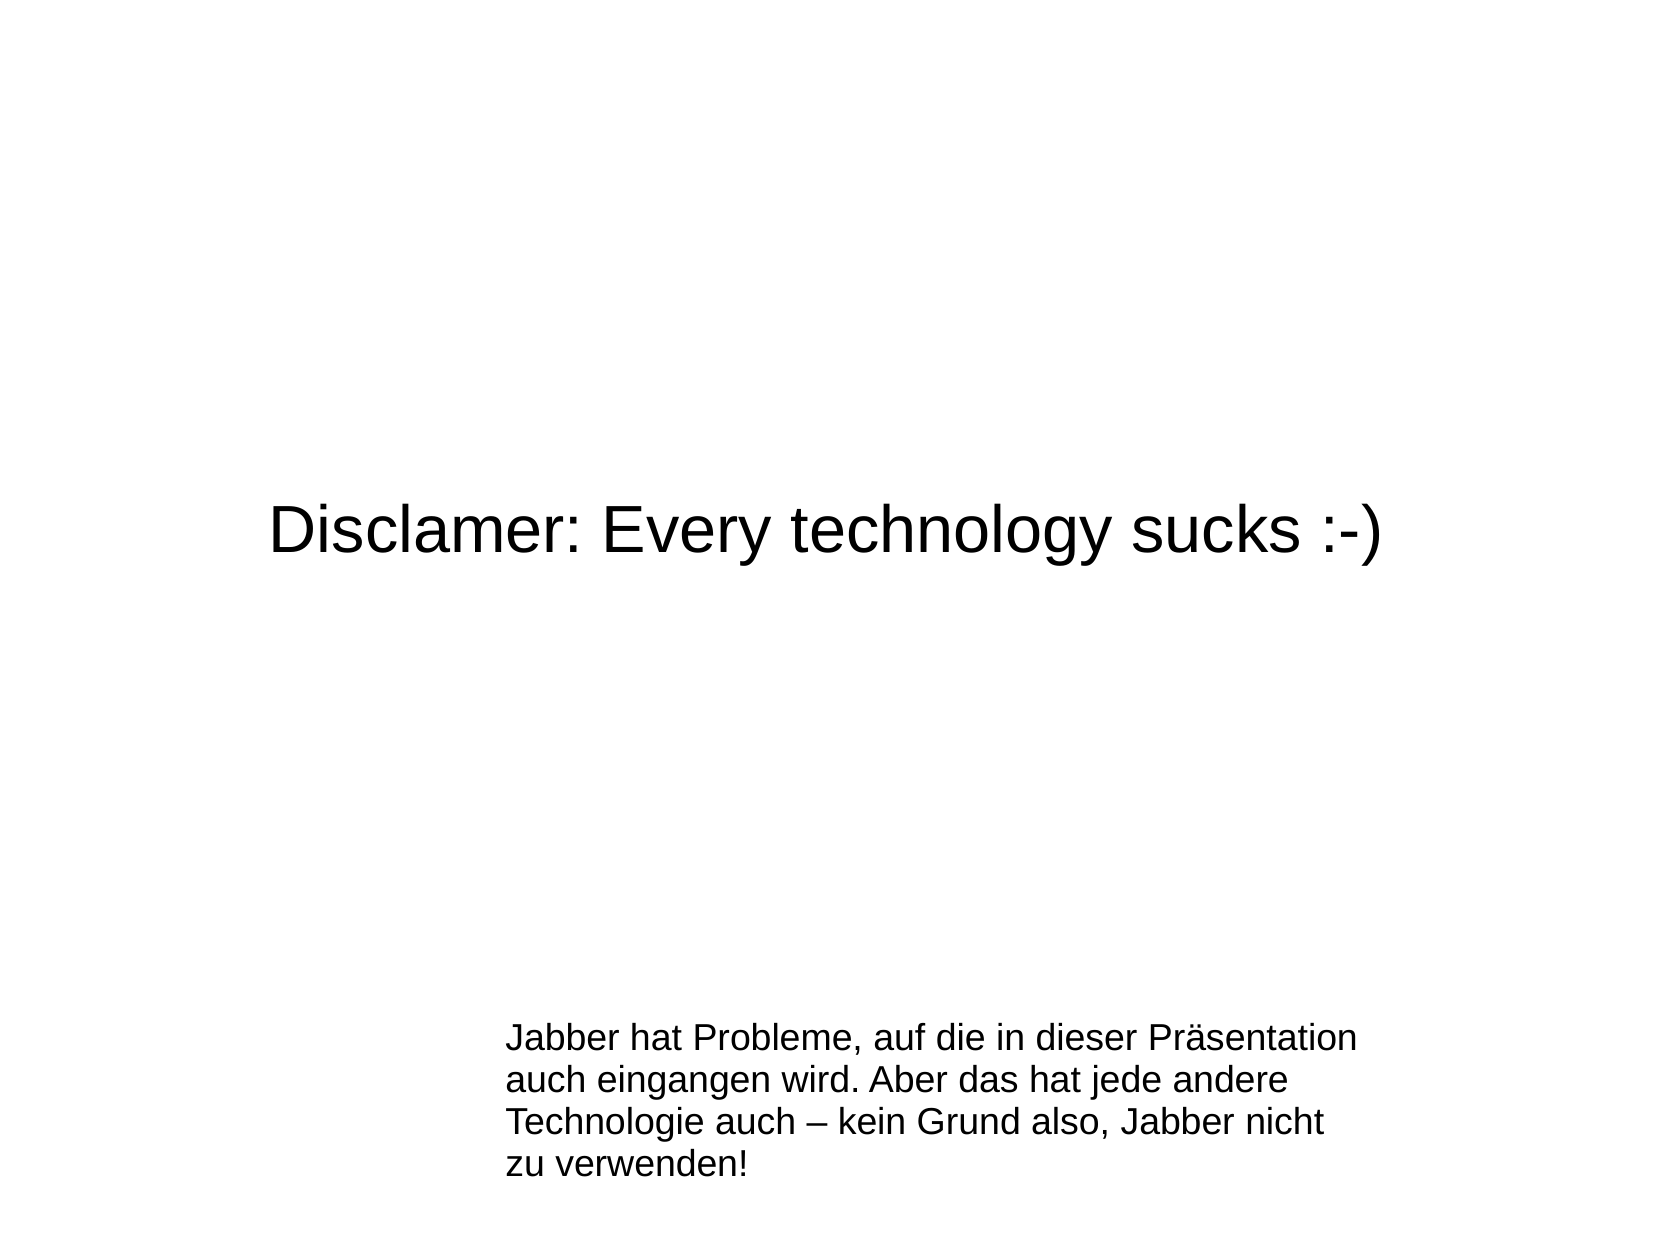

# Disclamer: Every technology sucks :-)
Jabber hat Probleme, auf die in dieser Präsentation auch eingangen wird. Aber das hat jede andere Technologie auch – kein Grund also, Jabber nicht zu verwenden!